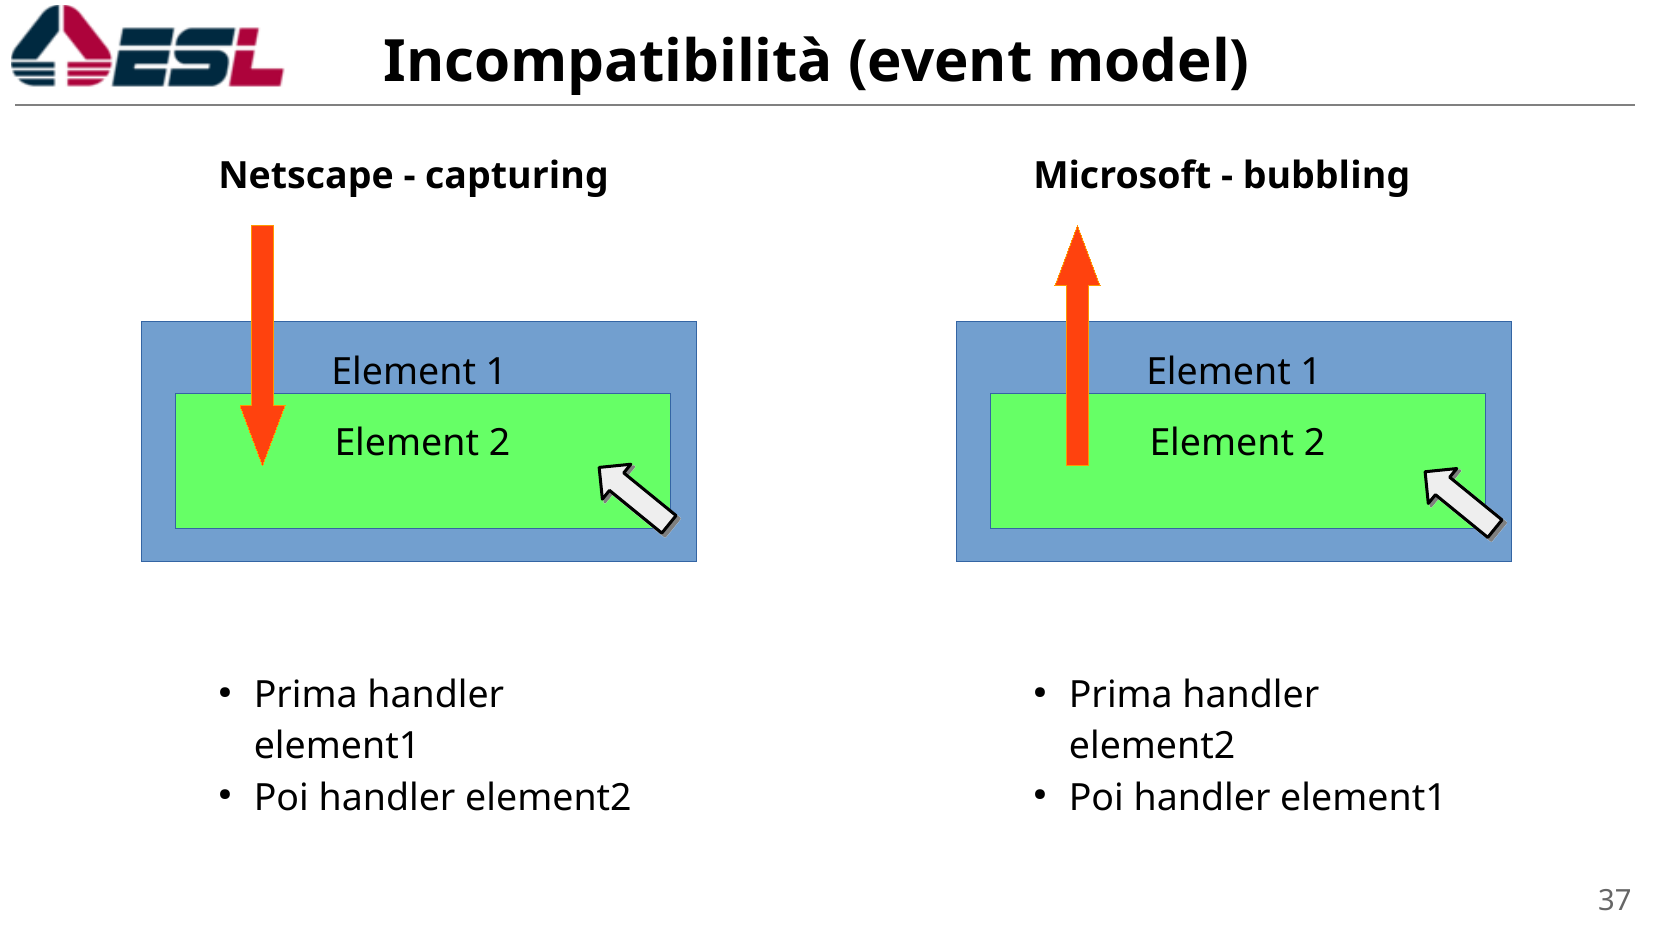

# Incompatibilità (event model)
Netscape - capturing
Microsoft - bubbling
Element 1
Element 1
Element 2
Element 2
Prima handler element1
Poi handler element2
Prima handler element2
Poi handler element1